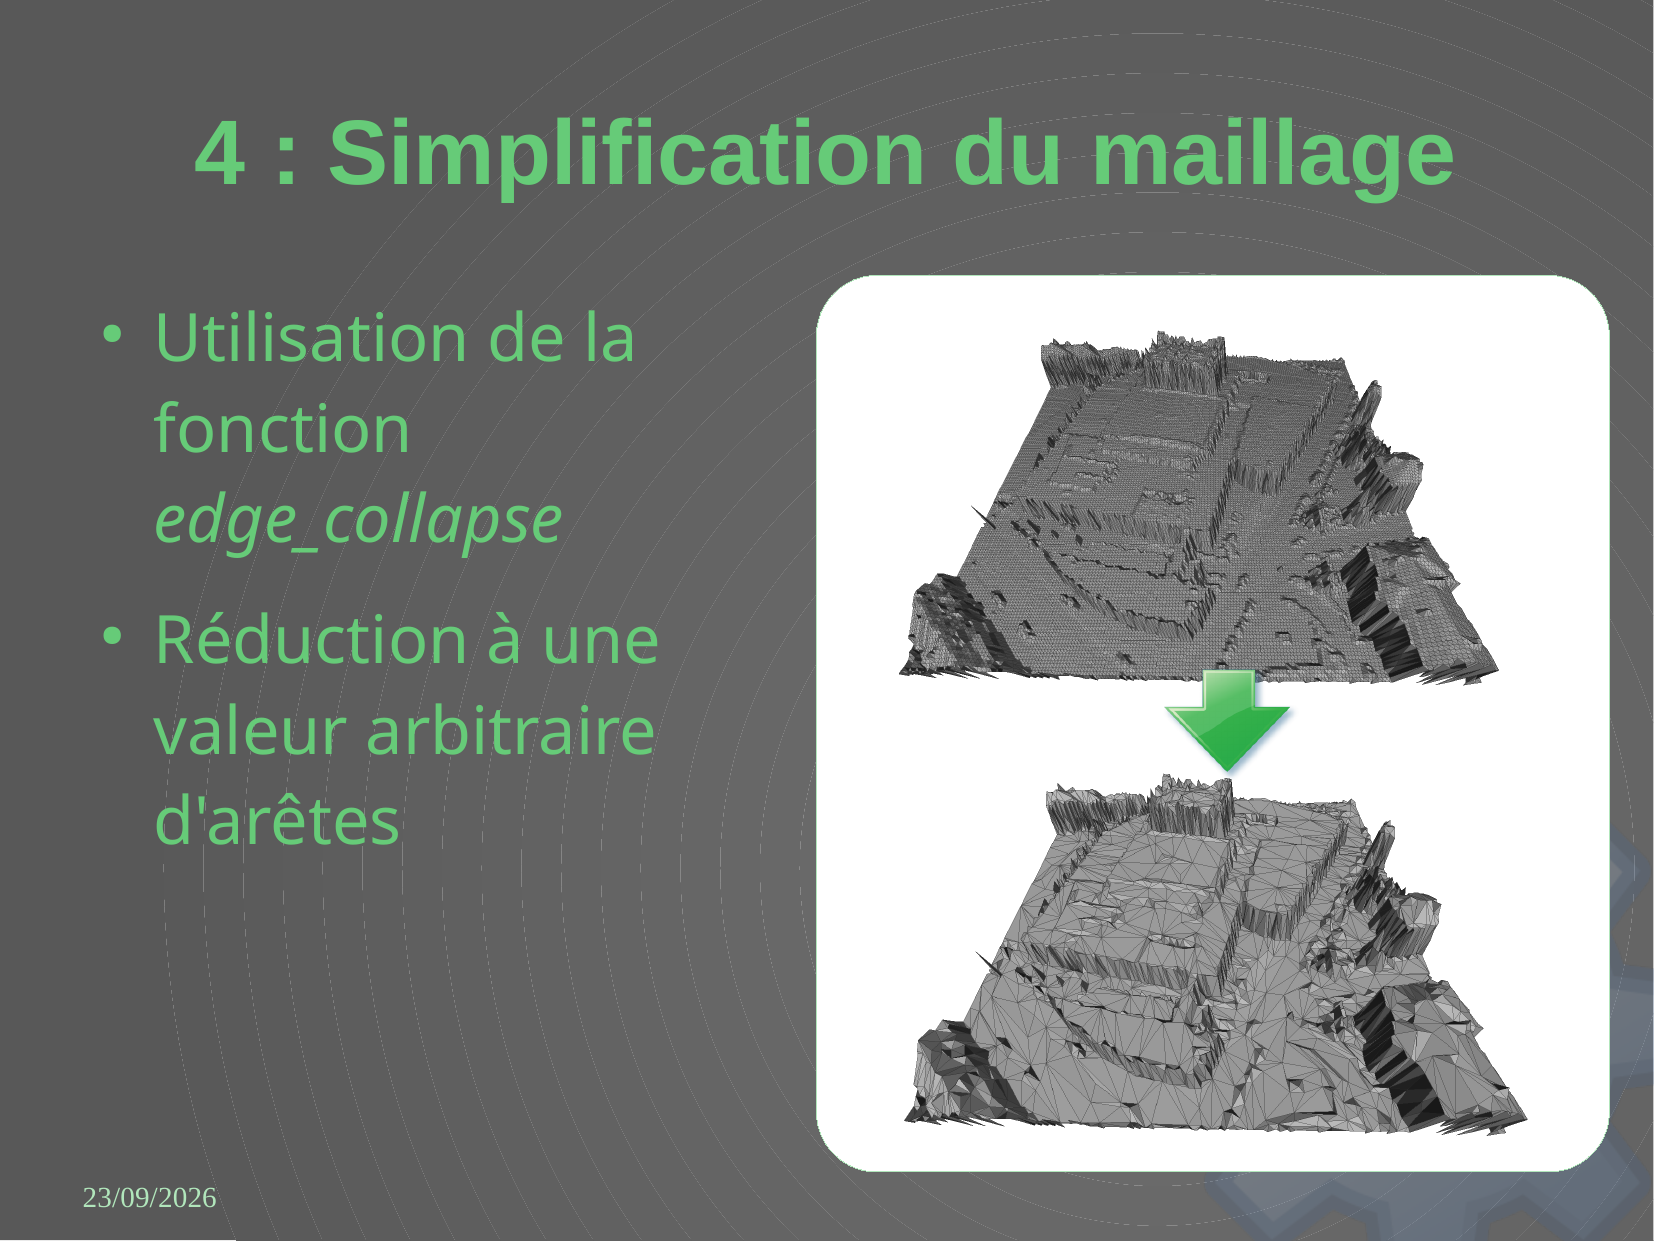

# 4 : Simplification du maillage
Utilisation de la fonction edge_collapse
Réduction à une valeur arbitraire d'arêtes